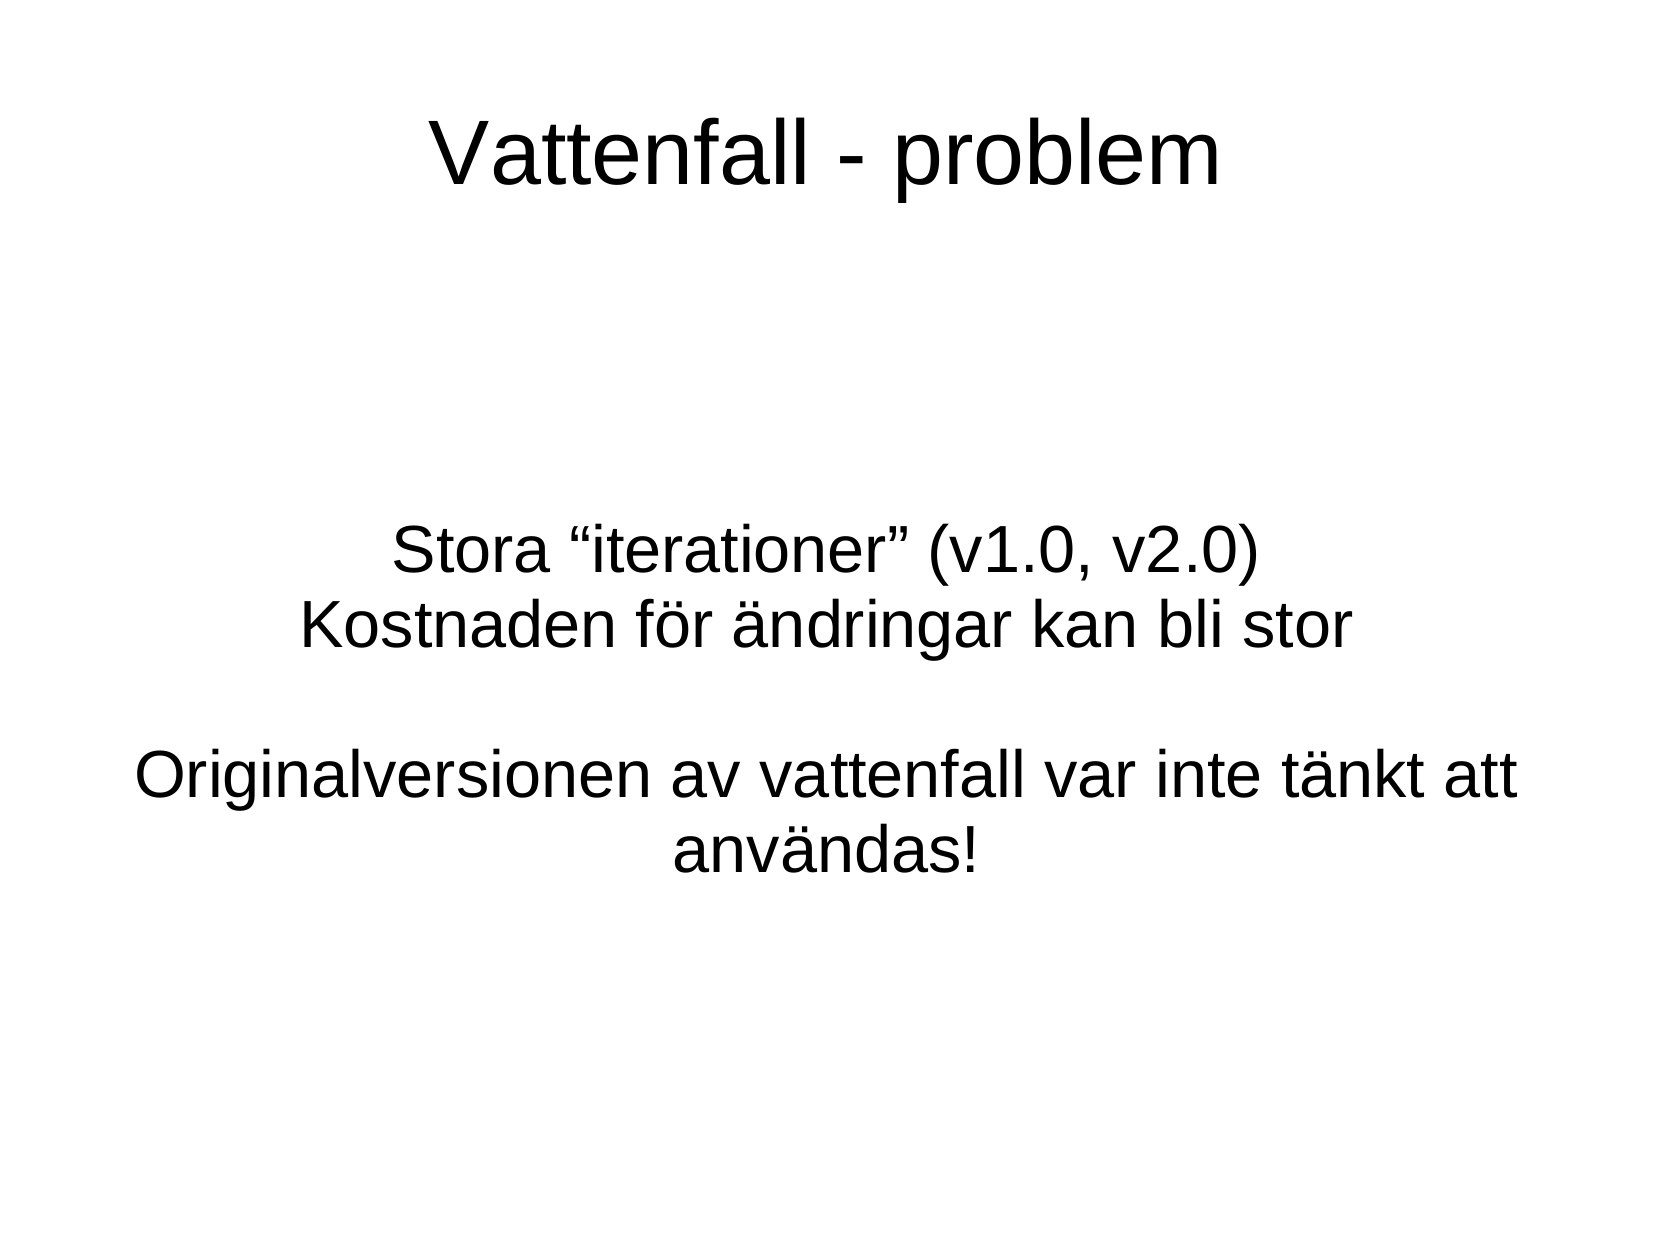

# Vattenfall - problem
Stora “iterationer” (v1.0, v2.0)
Kostnaden för ändringar kan bli stor
Originalversionen av vattenfall var inte tänkt att användas!